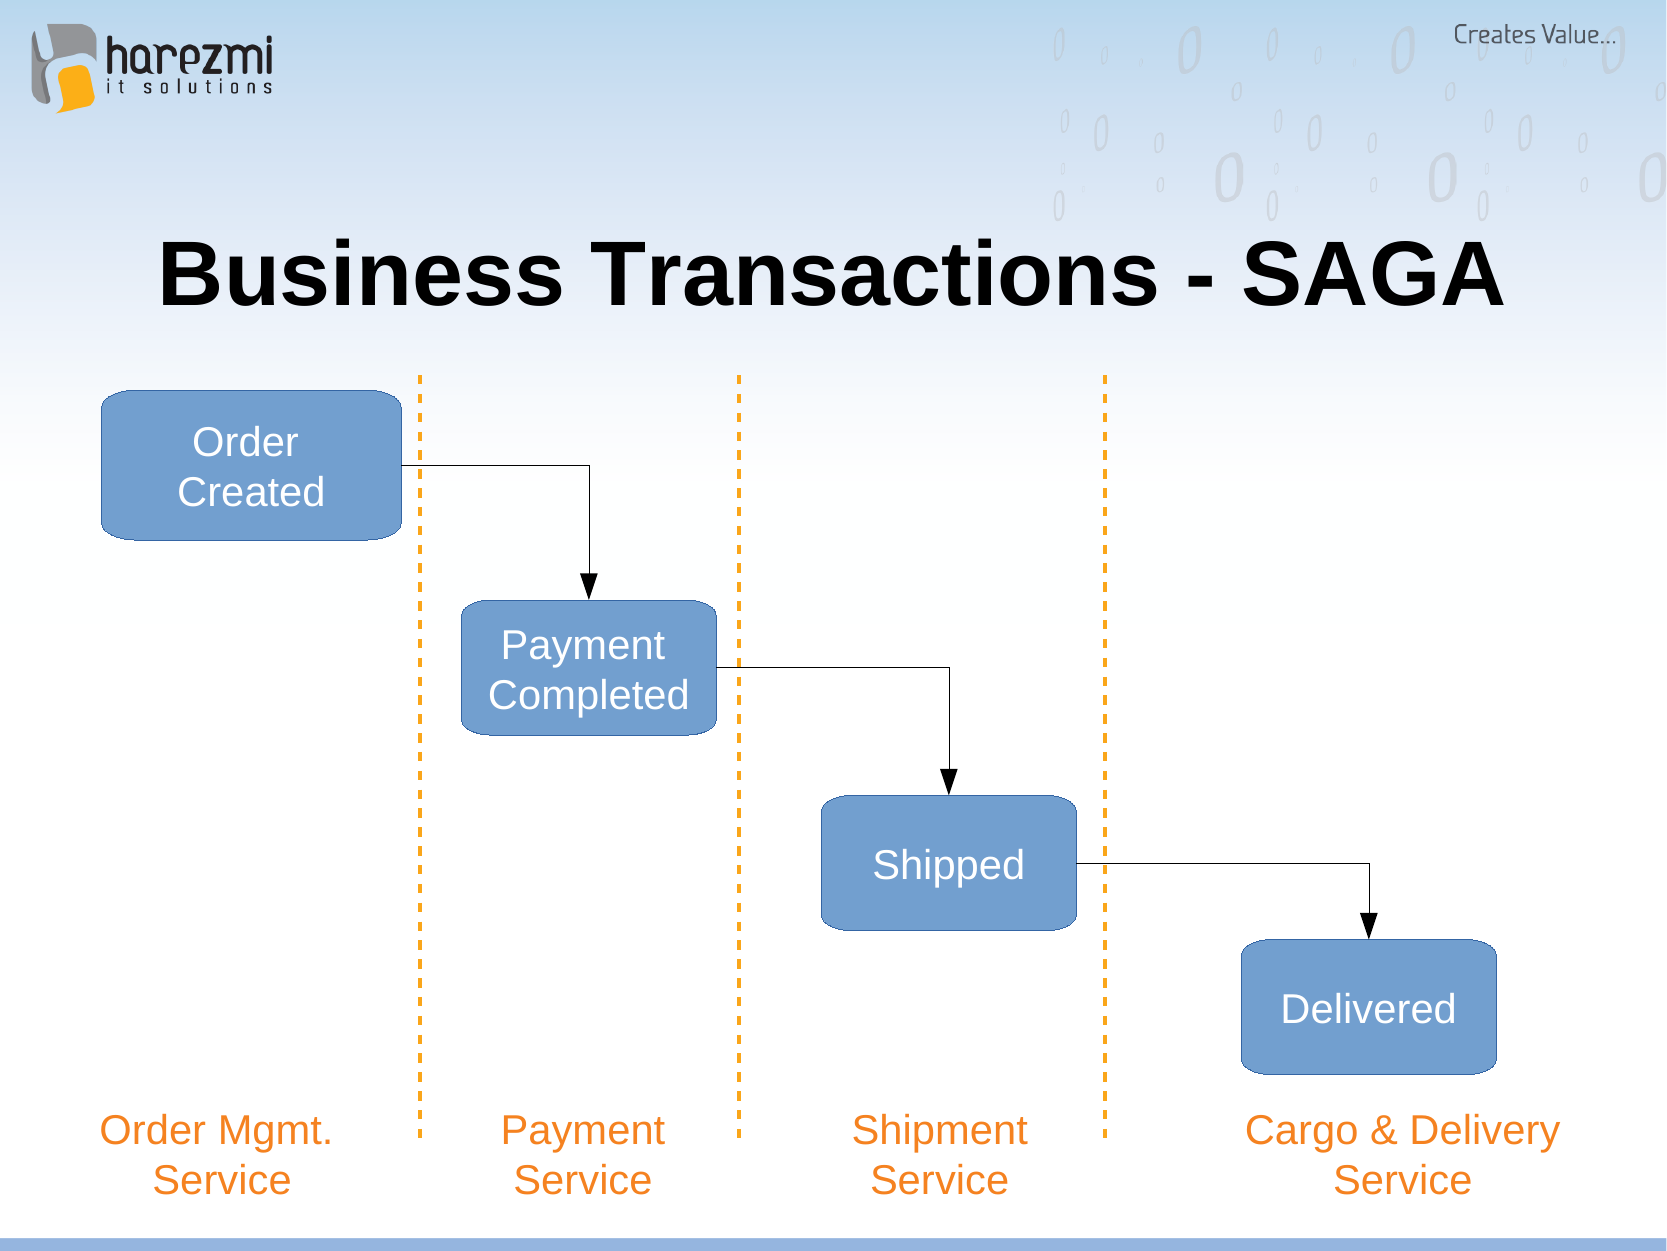

Business Transactions - SAGA
Order
Created
Payment
Completed
Shipped
Delivered
Order Mgmt.
Service
Payment
Service
Shipment
Service
Cargo & Delivery
Service